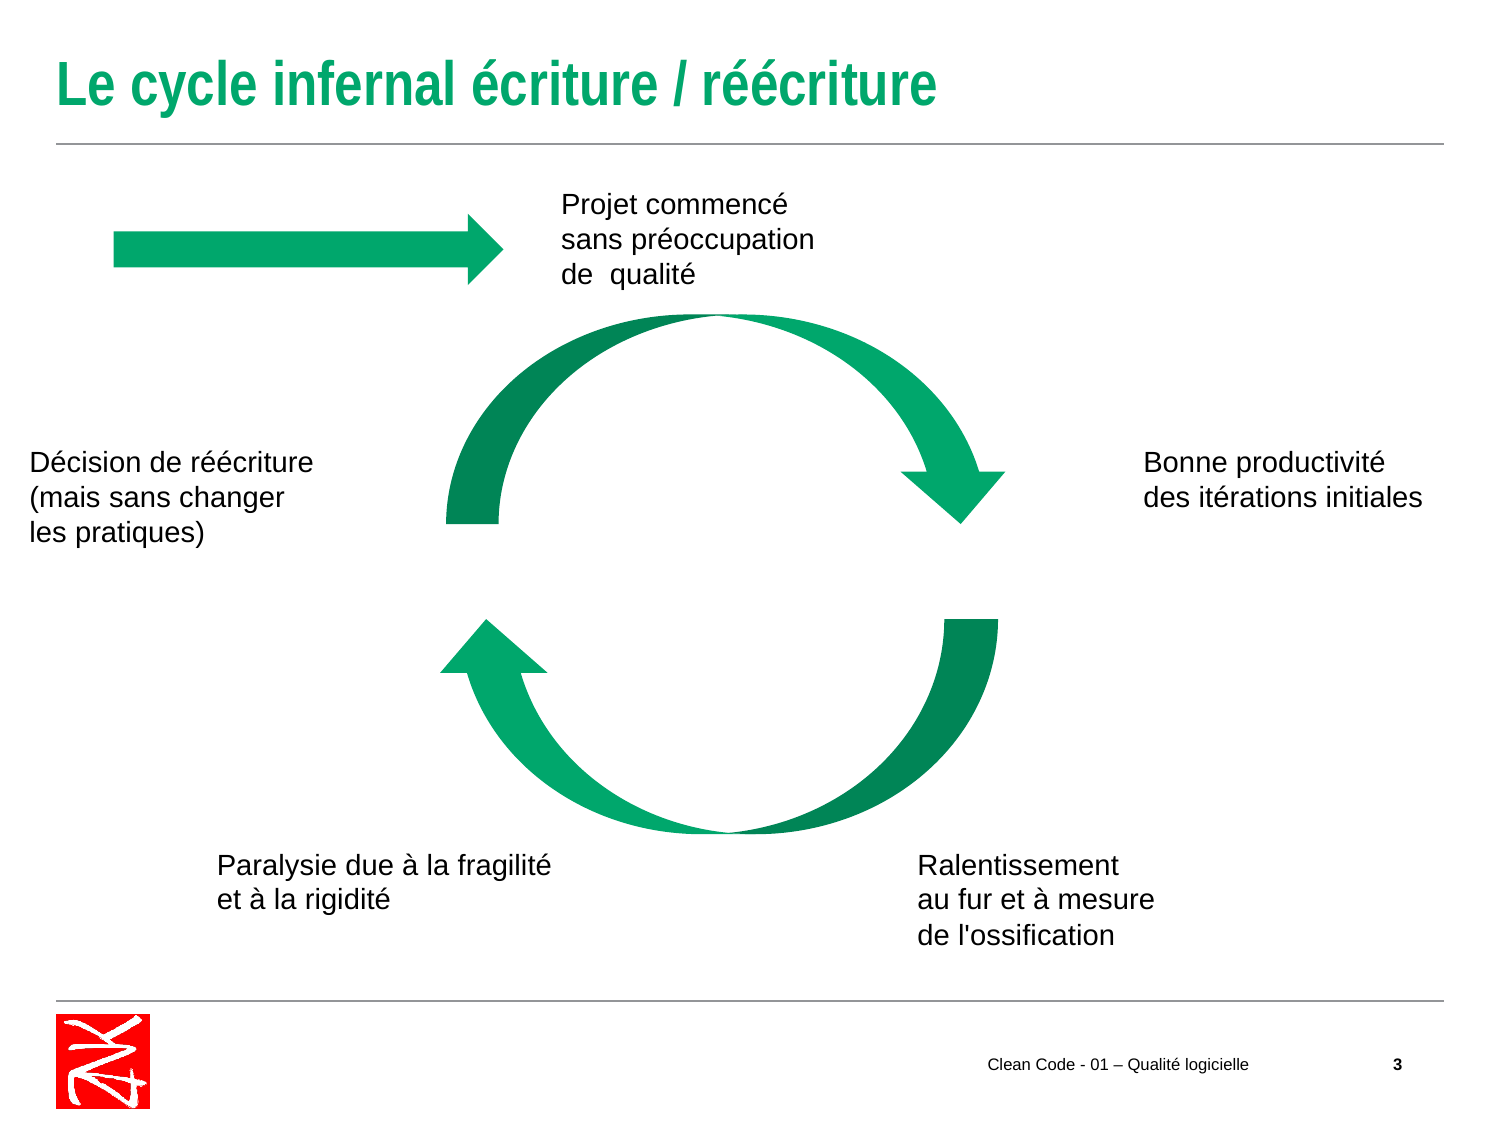

# Le cycle infernal écriture / réécriture
Projet commencé
sans préoccupation
de qualité
Décision de réécriture
(mais sans changer
les pratiques)
Bonne productivité
des itérations initiales
Paralysie due à la fragilité
et à la rigidité
Ralentissement
au fur et à mesure
de l'ossification
Clean Code - 01 – Qualité logicielle